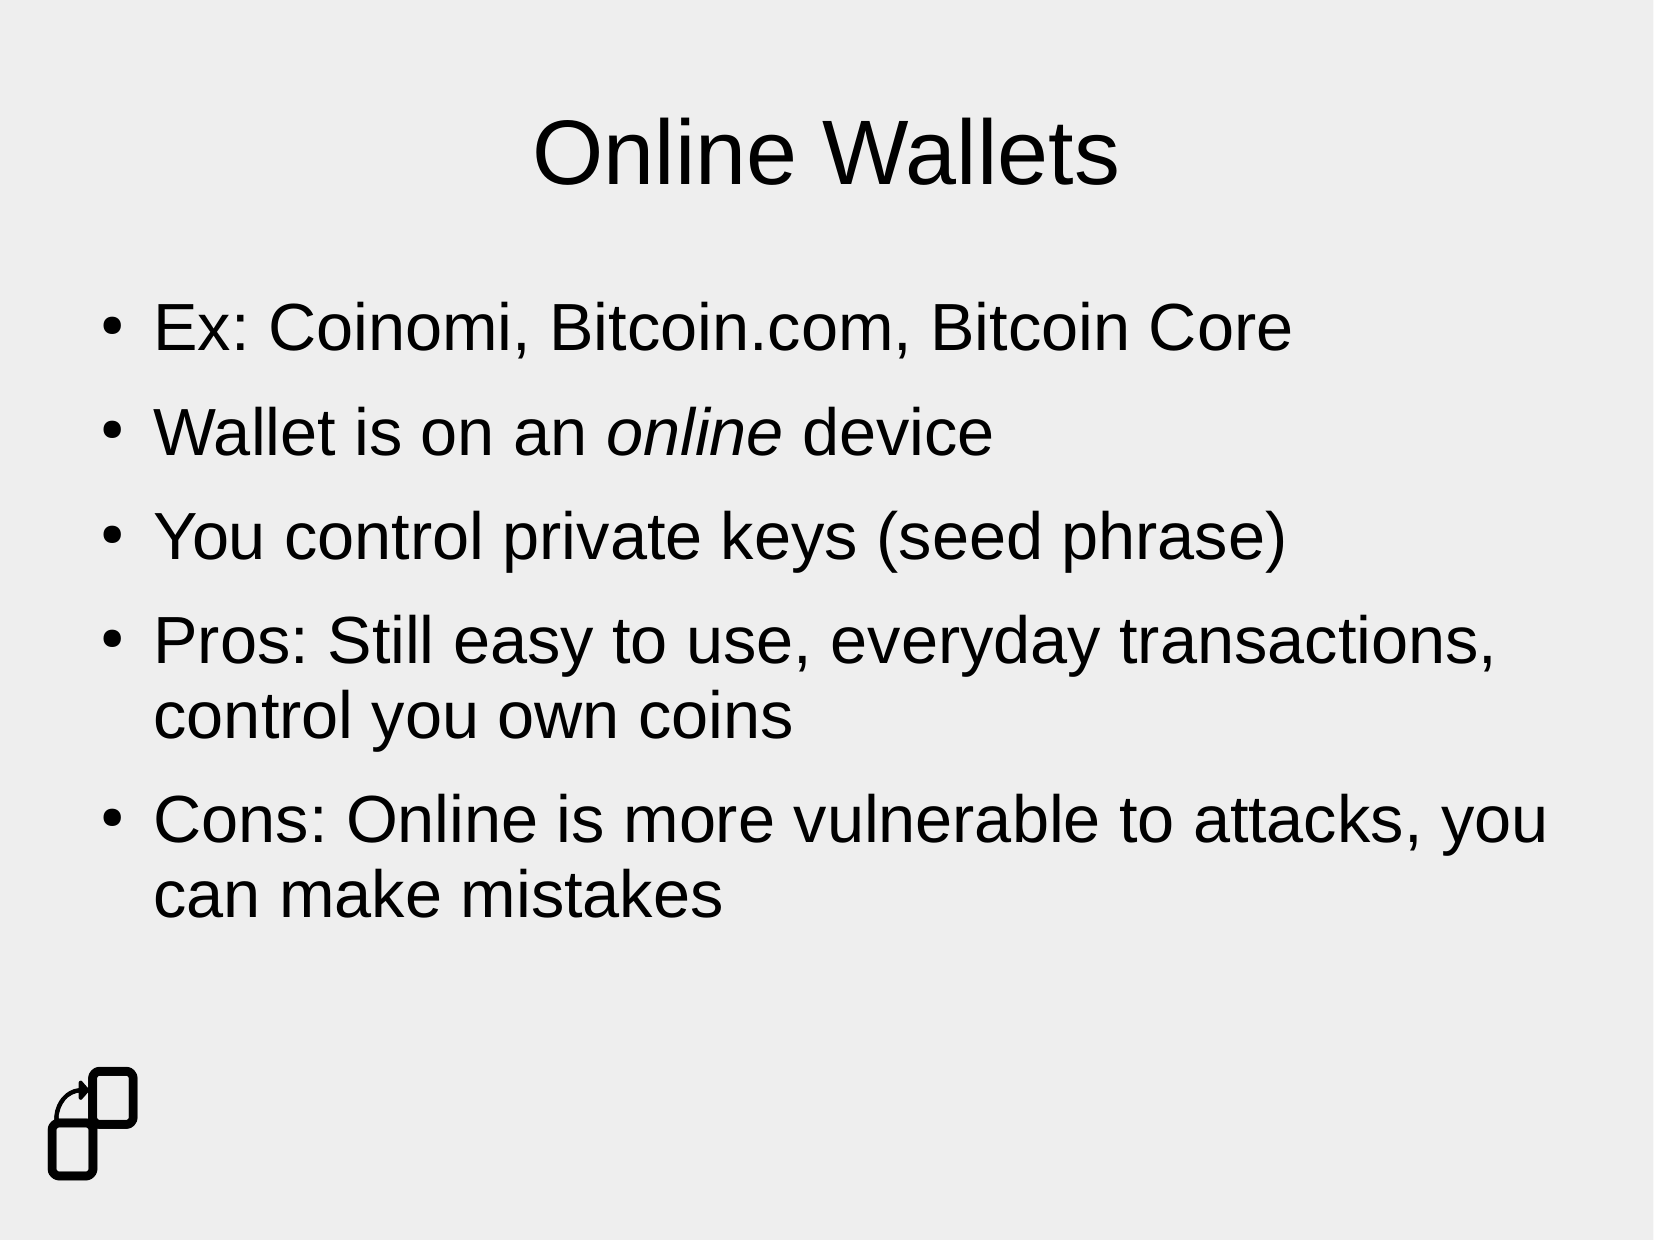

# Online Wallets
Ex: Coinomi, Bitcoin.com, Bitcoin Core
Wallet is on an online device
You control private keys (seed phrase)
Pros: Still easy to use, everyday transactions, control you own coins
Cons: Online is more vulnerable to attacks, you can make mistakes